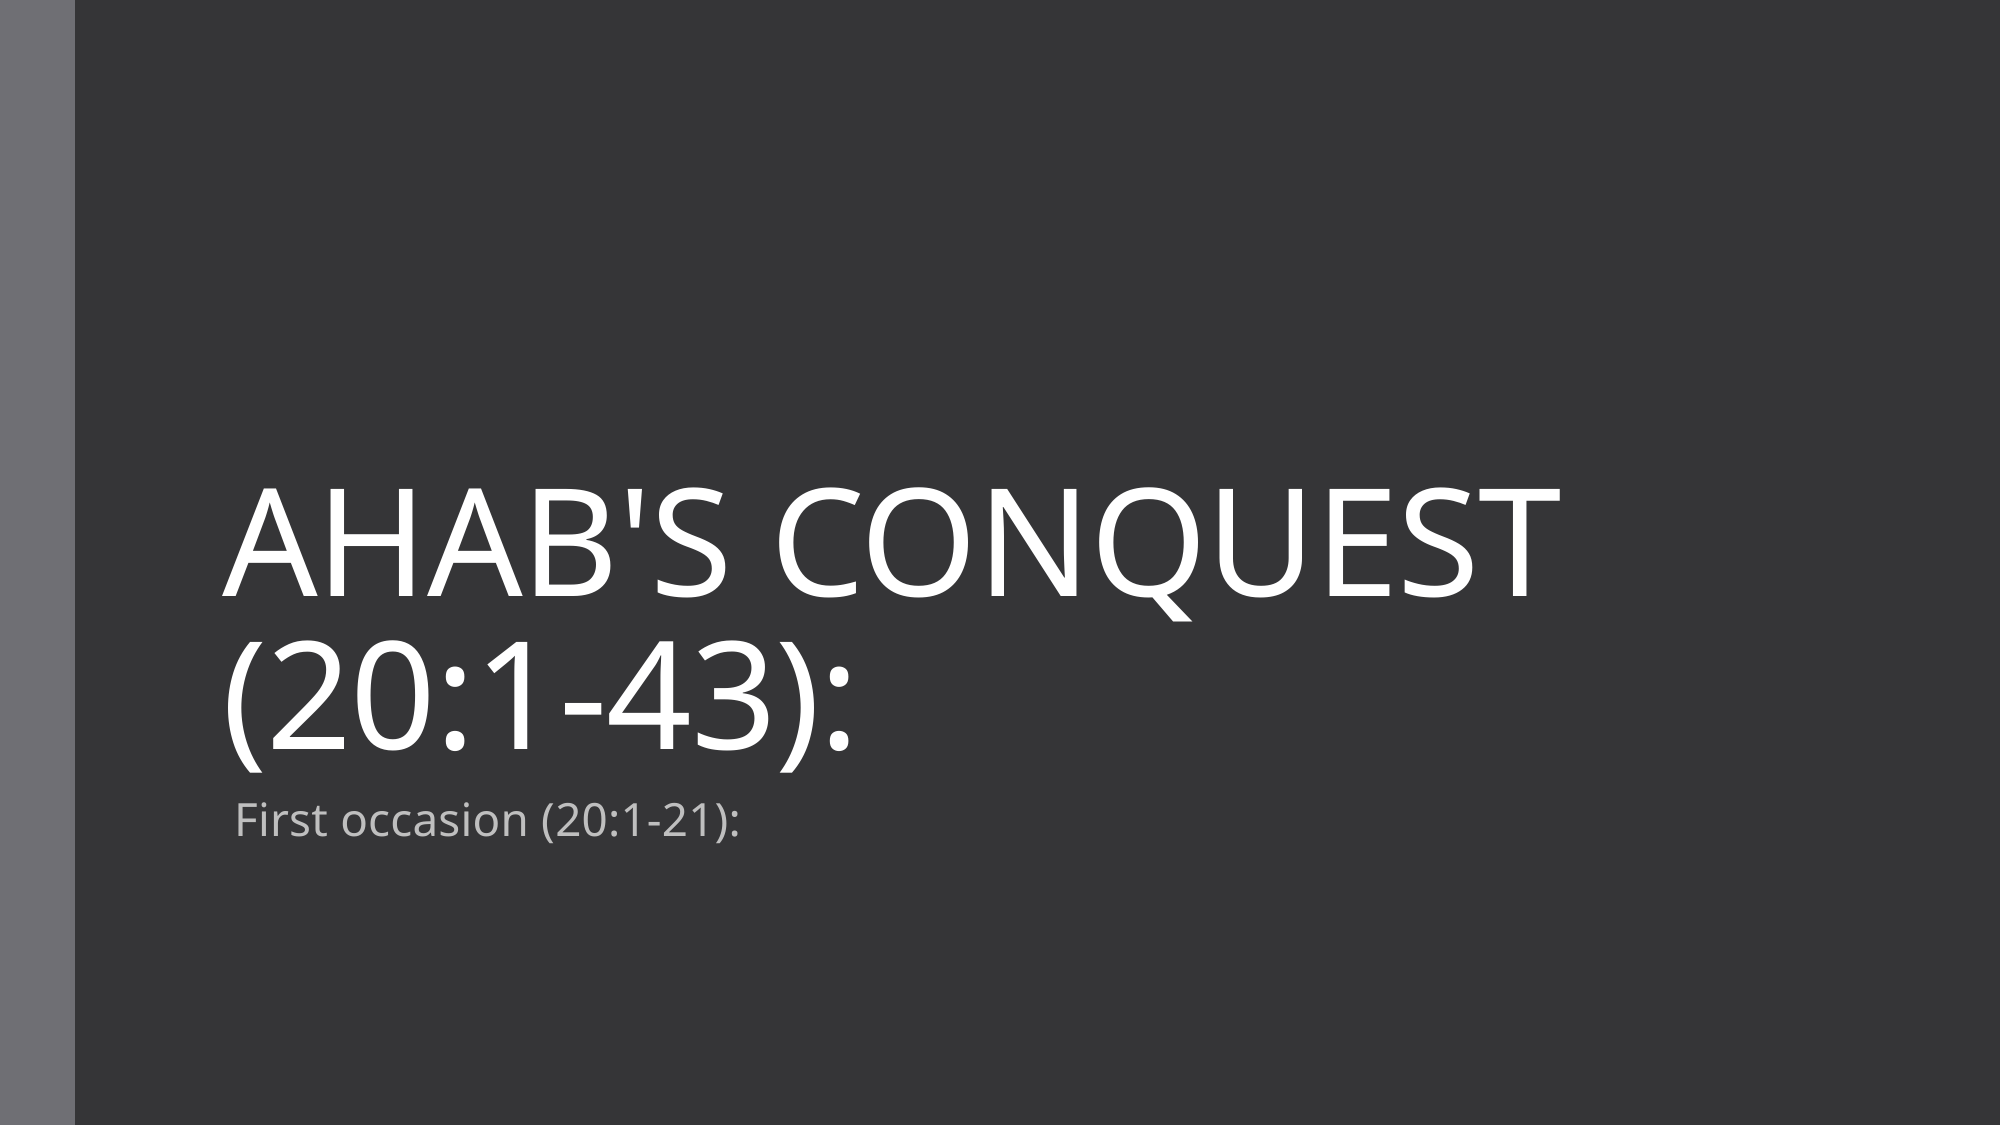

# AHAB'S CONQUEST (20:1-43):
 First occasion (20:1-21):